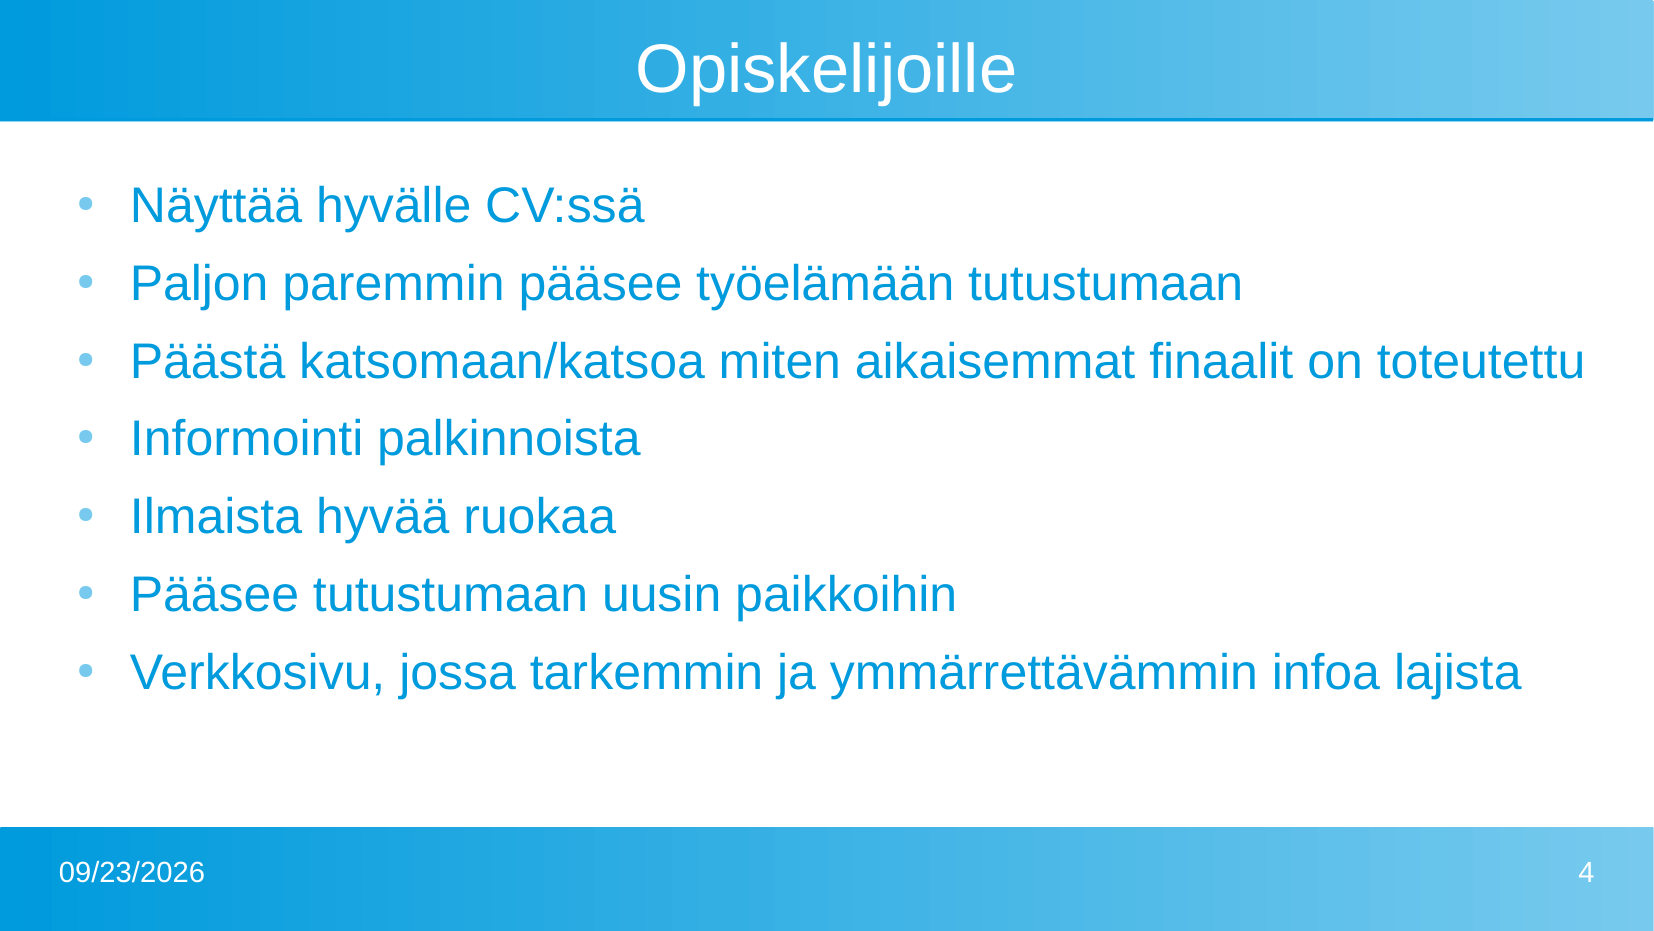

# Opiskelijoille
Näyttää hyvälle CV:ssä
Paljon paremmin pääsee työelämään tutustumaan
Päästä katsomaan/katsoa miten aikaisemmat finaalit on toteutettu
Informointi palkinnoista
Ilmaista hyvää ruokaa
Pääsee tutustumaan uusin paikkoihin
Verkkosivu, jossa tarkemmin ja ymmärrettävämmin infoa lajista
4